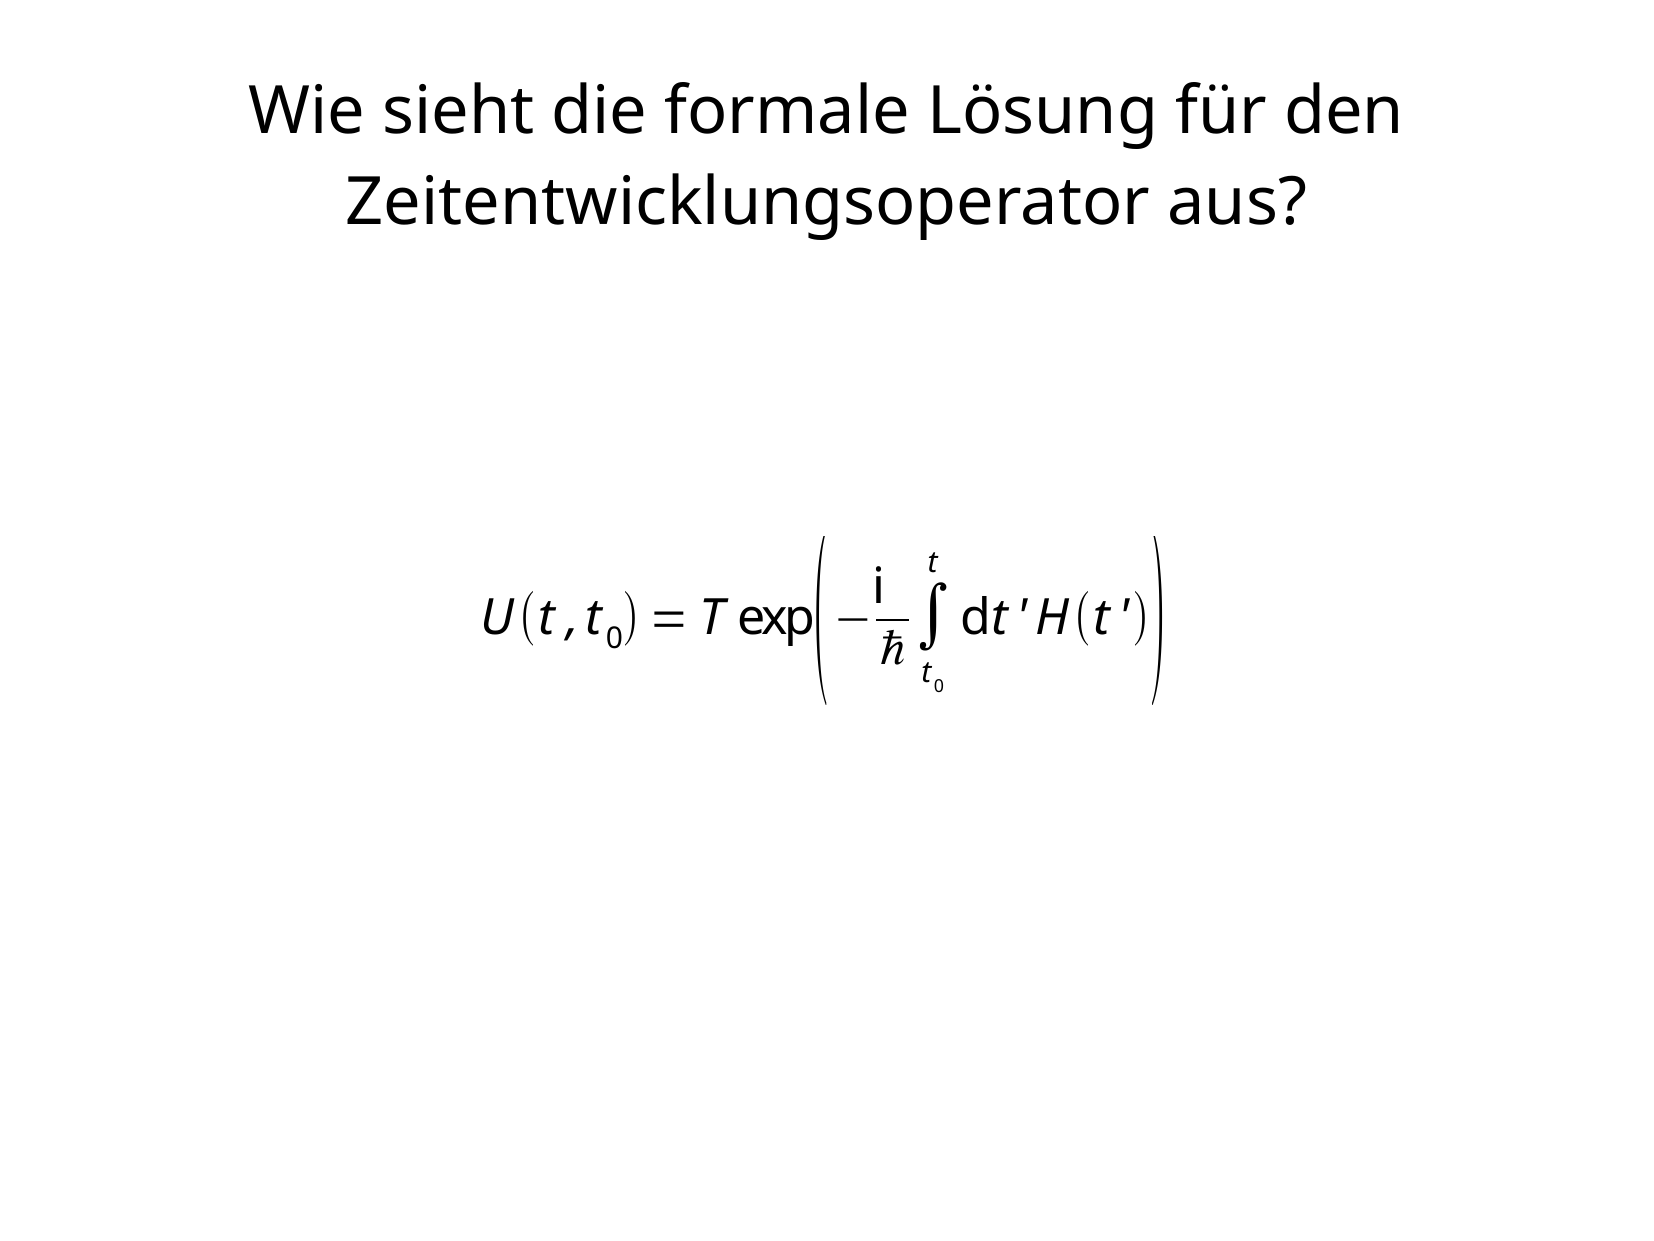

# Wie sieht die formale Lösung für den Zeitentwicklungsoperator aus?